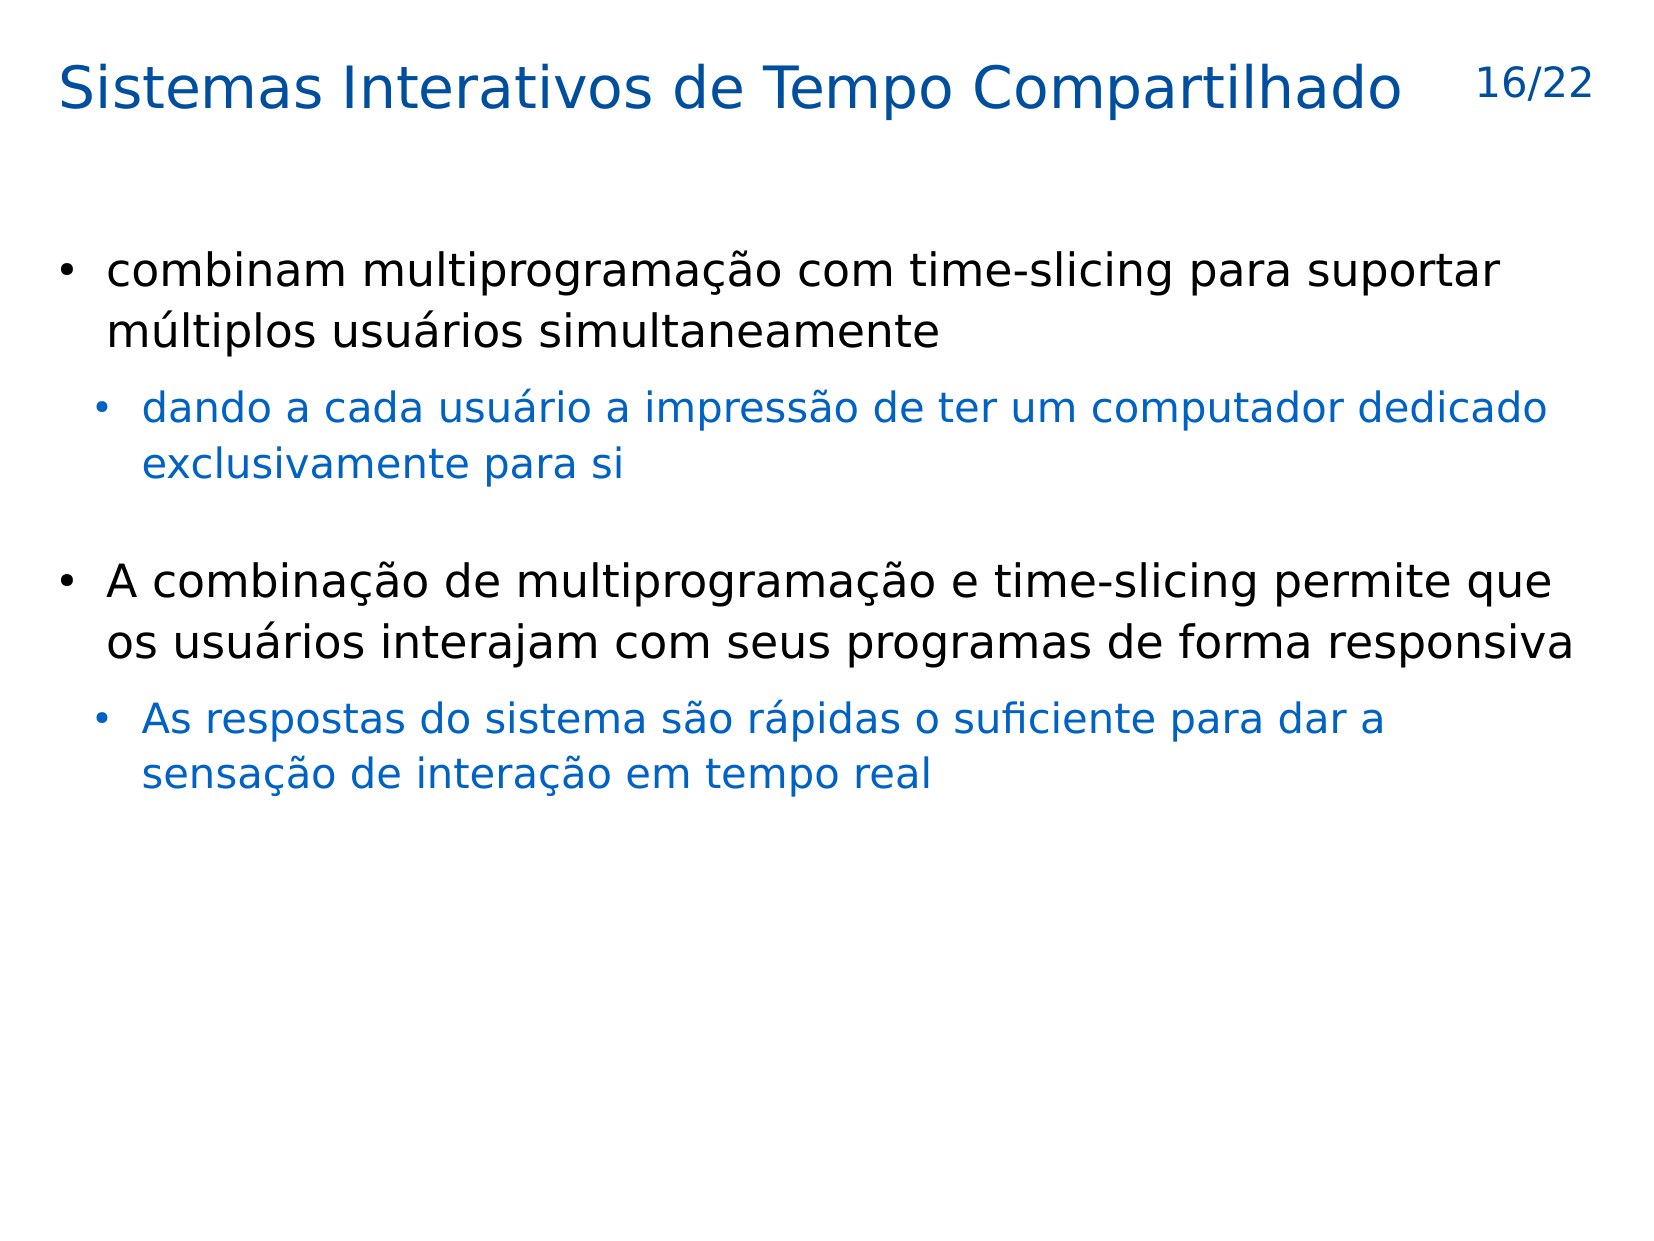

# Sistemas Interativos de Tempo Compartilhado
16
combinam multiprogramação com time-slicing para suportar múltiplos usuários simultaneamente
dando a cada usuário a impressão de ter um computador dedicado exclusivamente para si
A combinação de multiprogramação e time-slicing permite que os usuários interajam com seus programas de forma responsiva
As respostas do sistema são rápidas o suficiente para dar a sensação de interação em tempo real